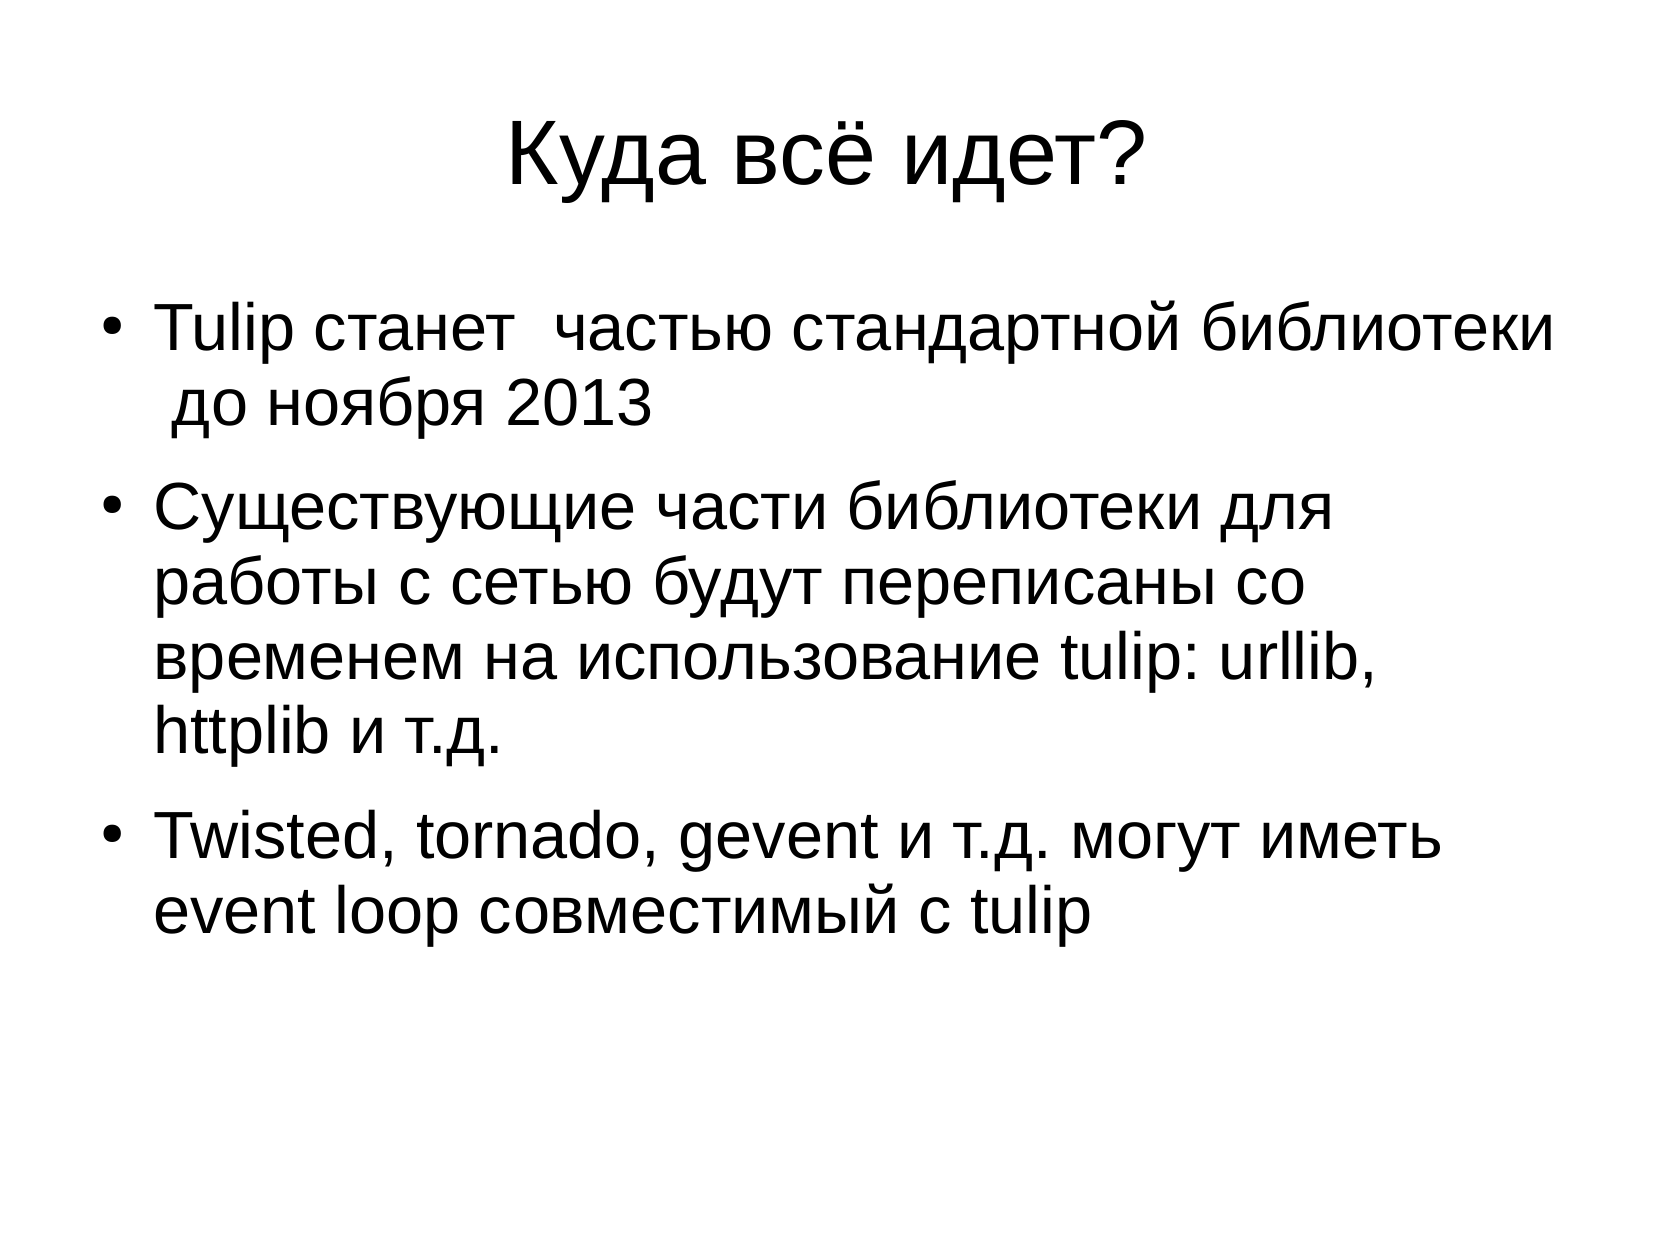

# Куда всё идет?
Tulip станет частью стандартной библиотеки до ноября 2013
Существующие части библиотеки для работы с сетью будут переписаны со временем на использование tulip: urllib, httplib и т.д.
Twisted, tornado, gevent и т.д. могут иметь event loop совместимый с tulip